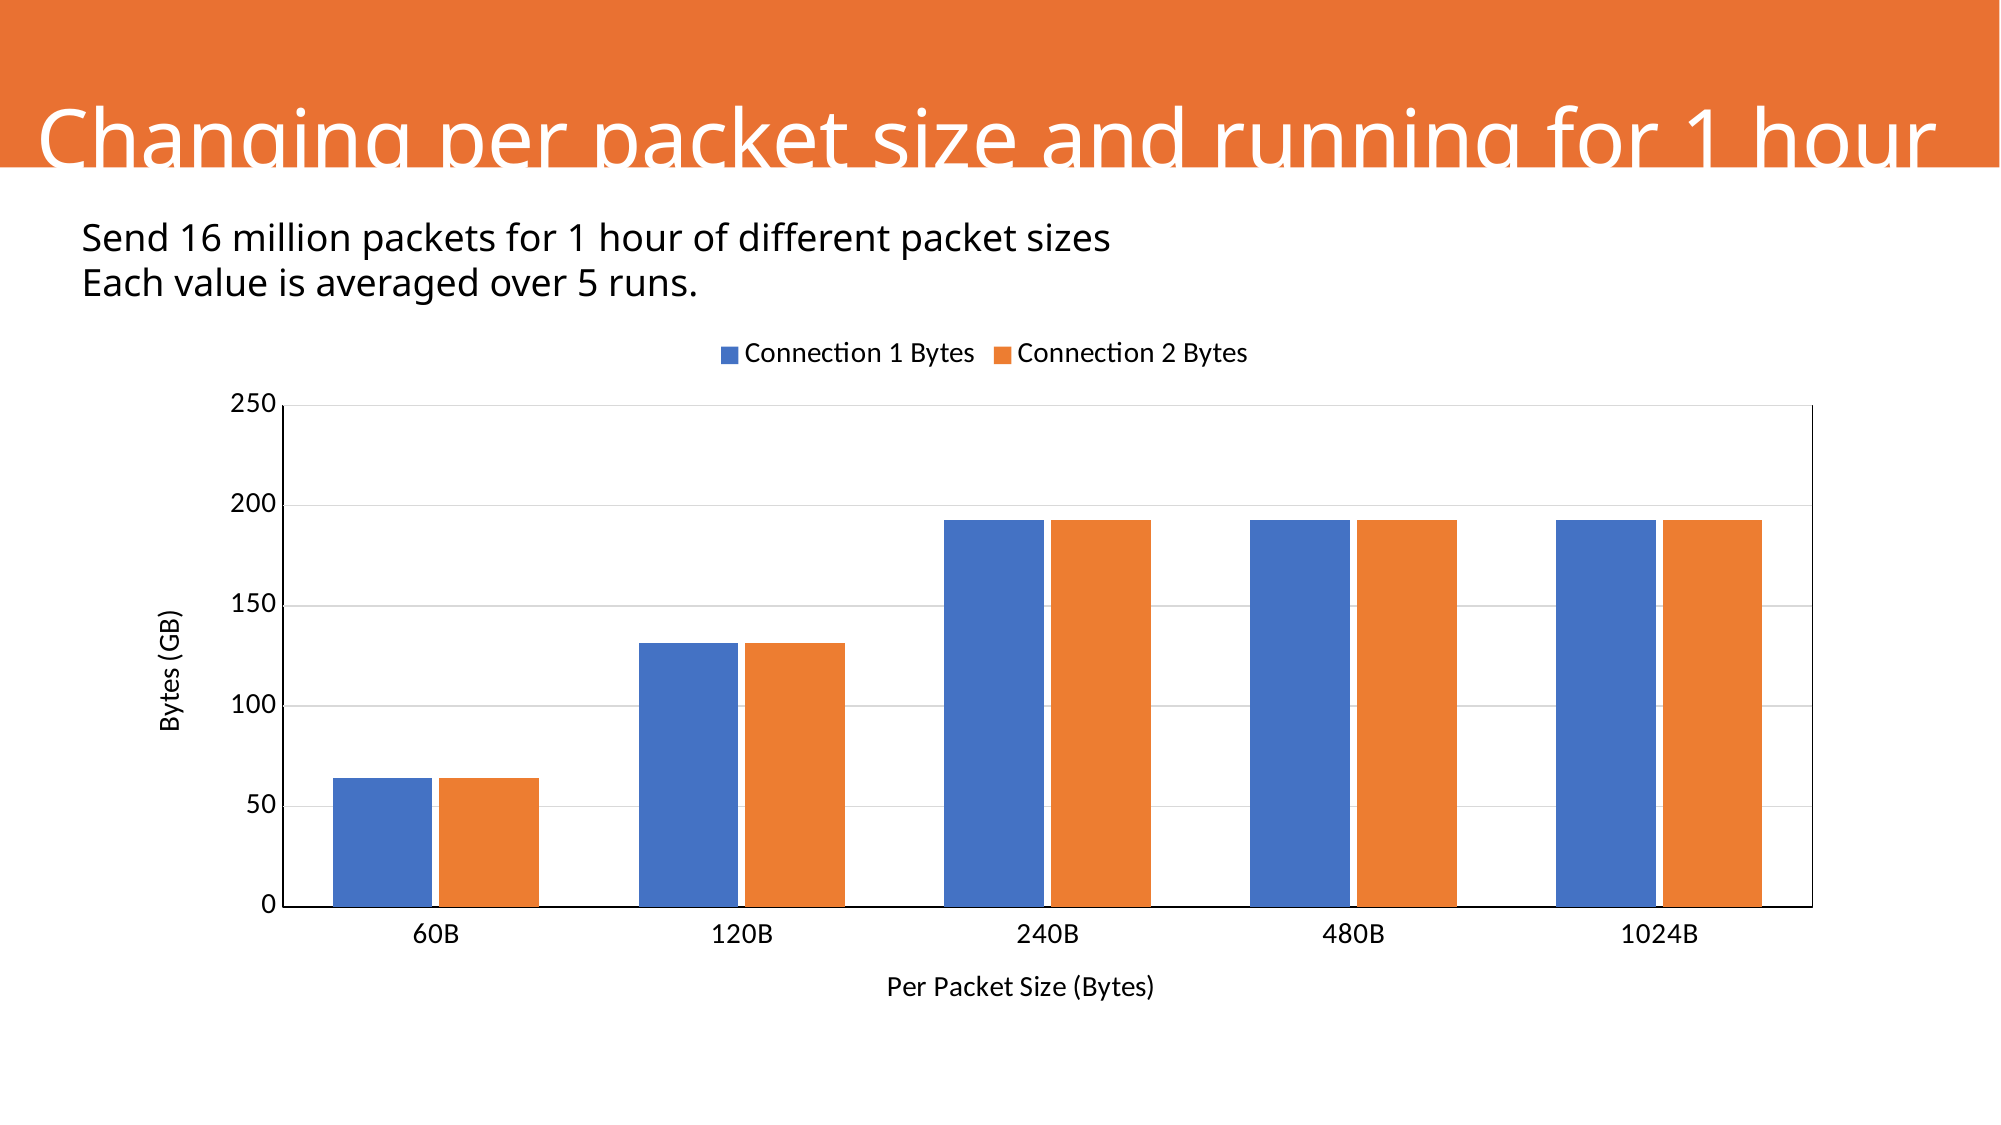

# Changing per packet size and running for 1 hour
Send 16 million packets for 1 hour of different packet sizes
Each value is averaged over 5 runs.
### Chart
| Category | Connection 1 Bytes | Connection 2 Bytes |
|---|---|---|
| 60B | 64.34307501 | 64.34307506 |
| 120B | 131.477521 | 131.477521 |
| 240B | 192.879487 | 192.8794872 |
| 480B | 192.878677 | 192.8786774 |
| 1024B | 192.8524011 | 192.8524014 |